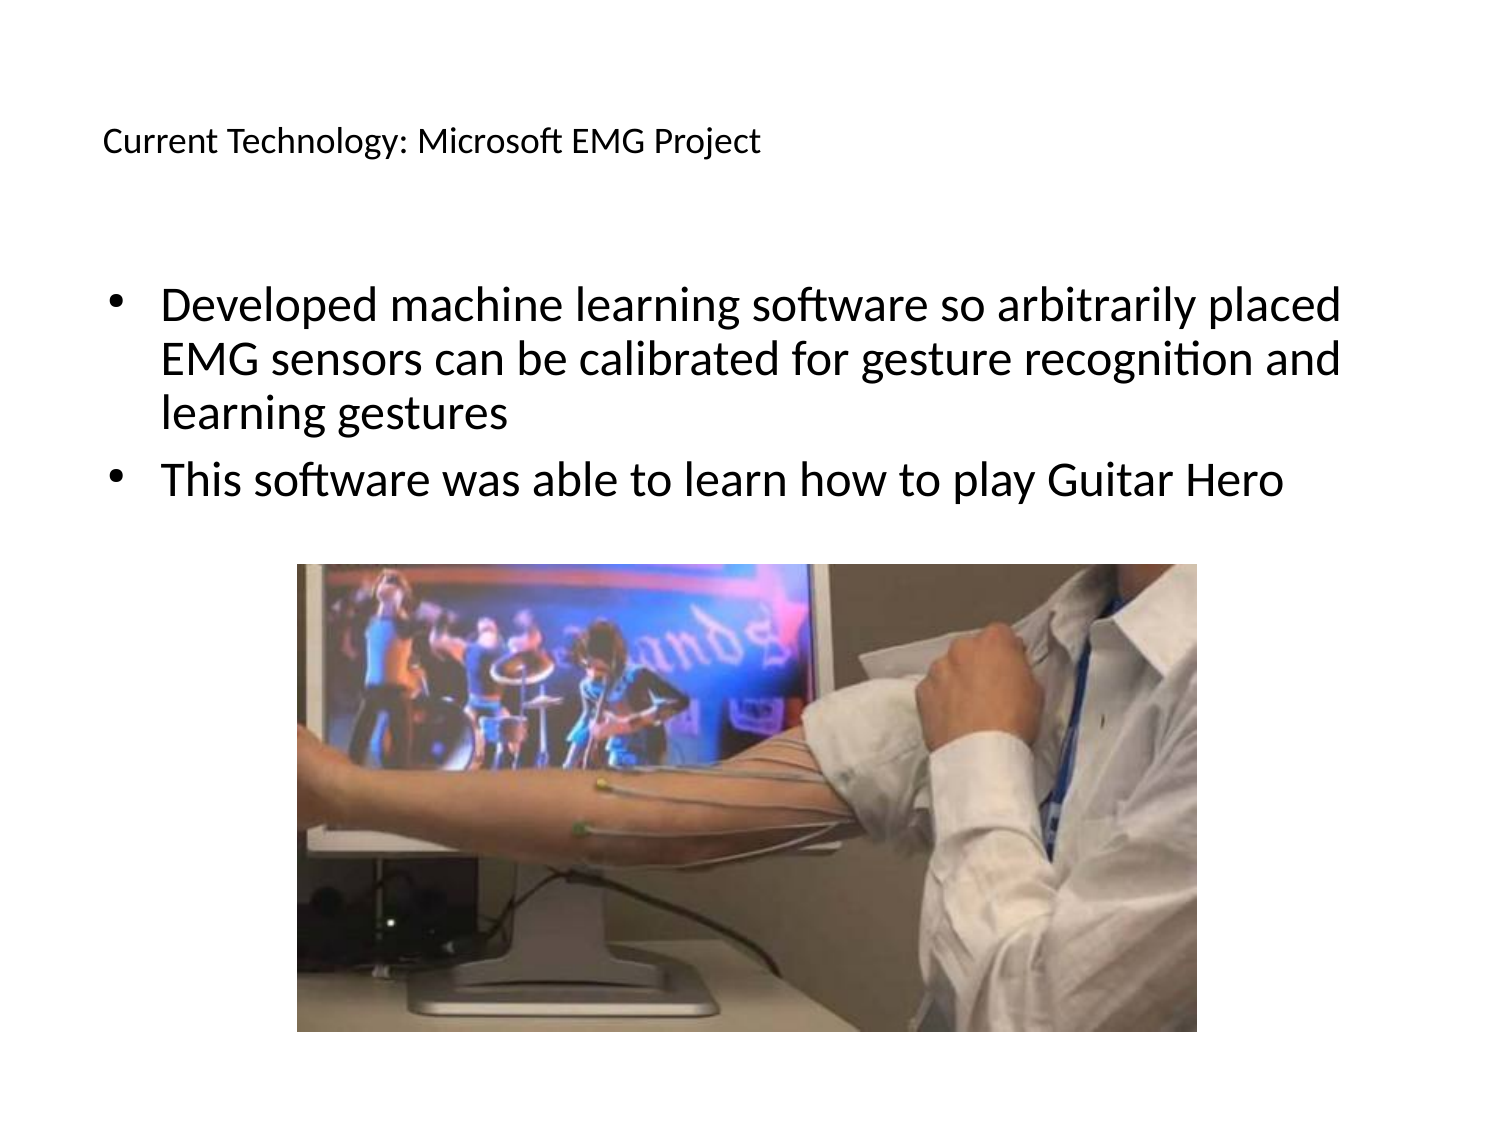

# Current Technology: Microsoft EMG Project
Developed machine learning software so arbitrarily placed EMG sensors can be calibrated for gesture recognition and learning gestures
This software was able to learn how to play Guitar Hero